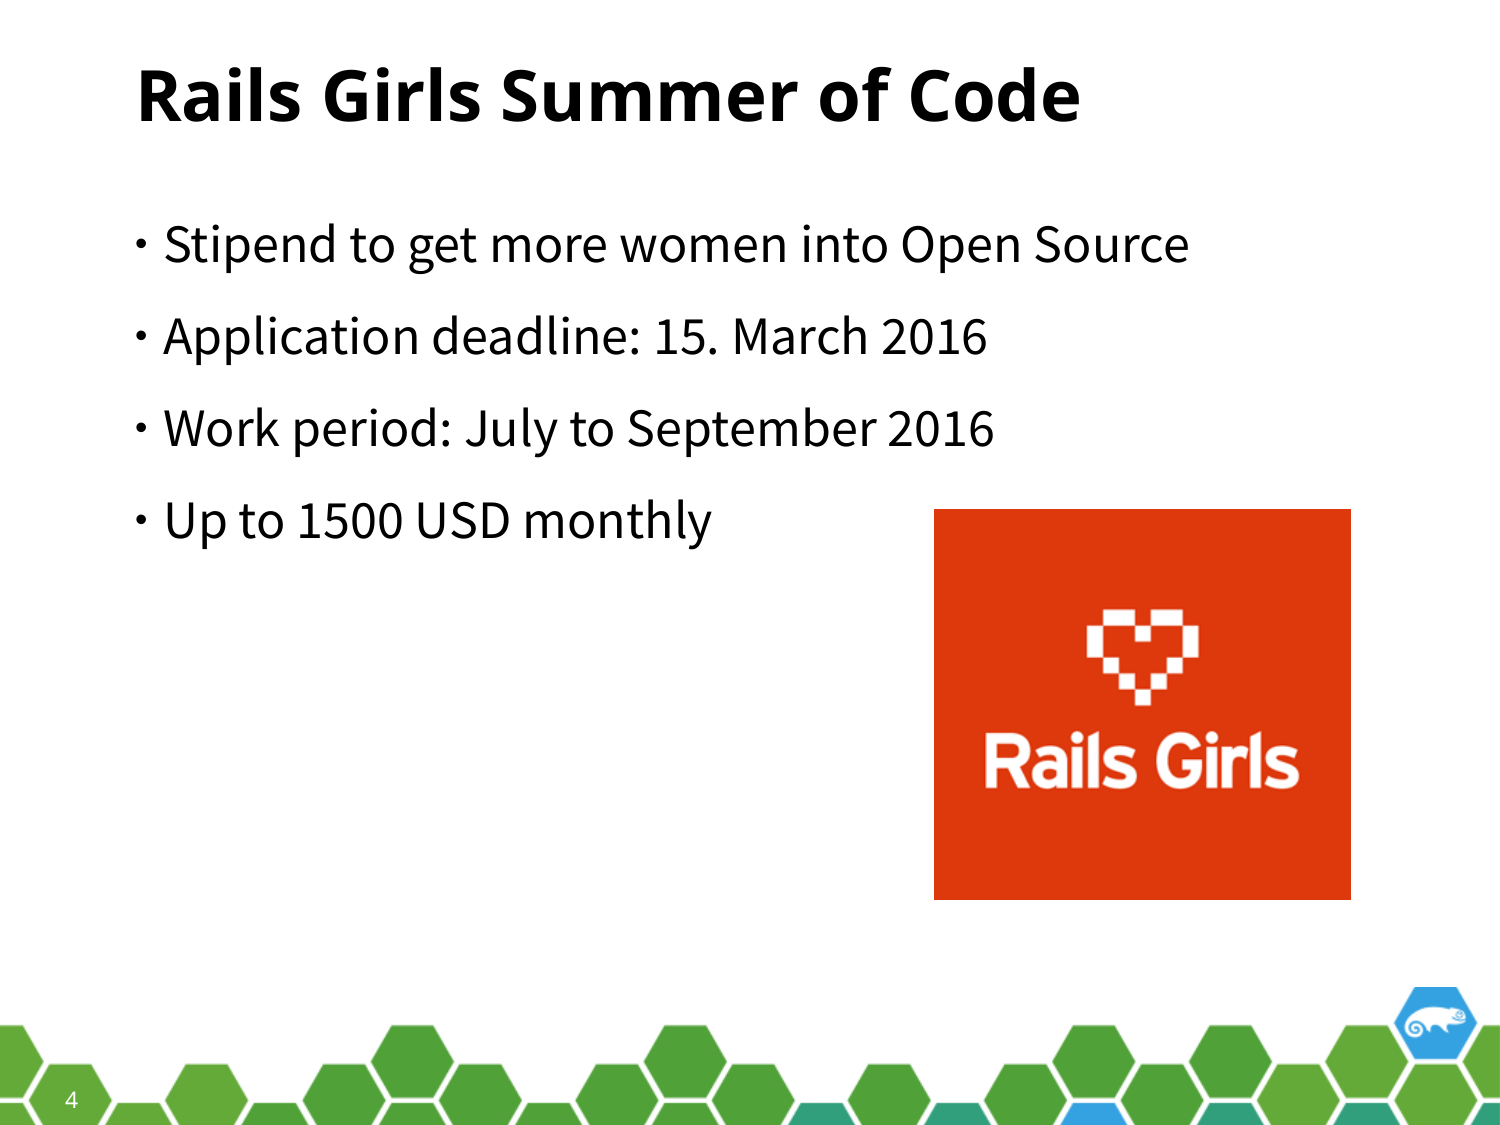

# Rails Girls Summer of Code
Stipend to get more women into Open Source
Application deadline: 15. March 2016
Work period: July to September 2016
Up to 1500 USD monthly